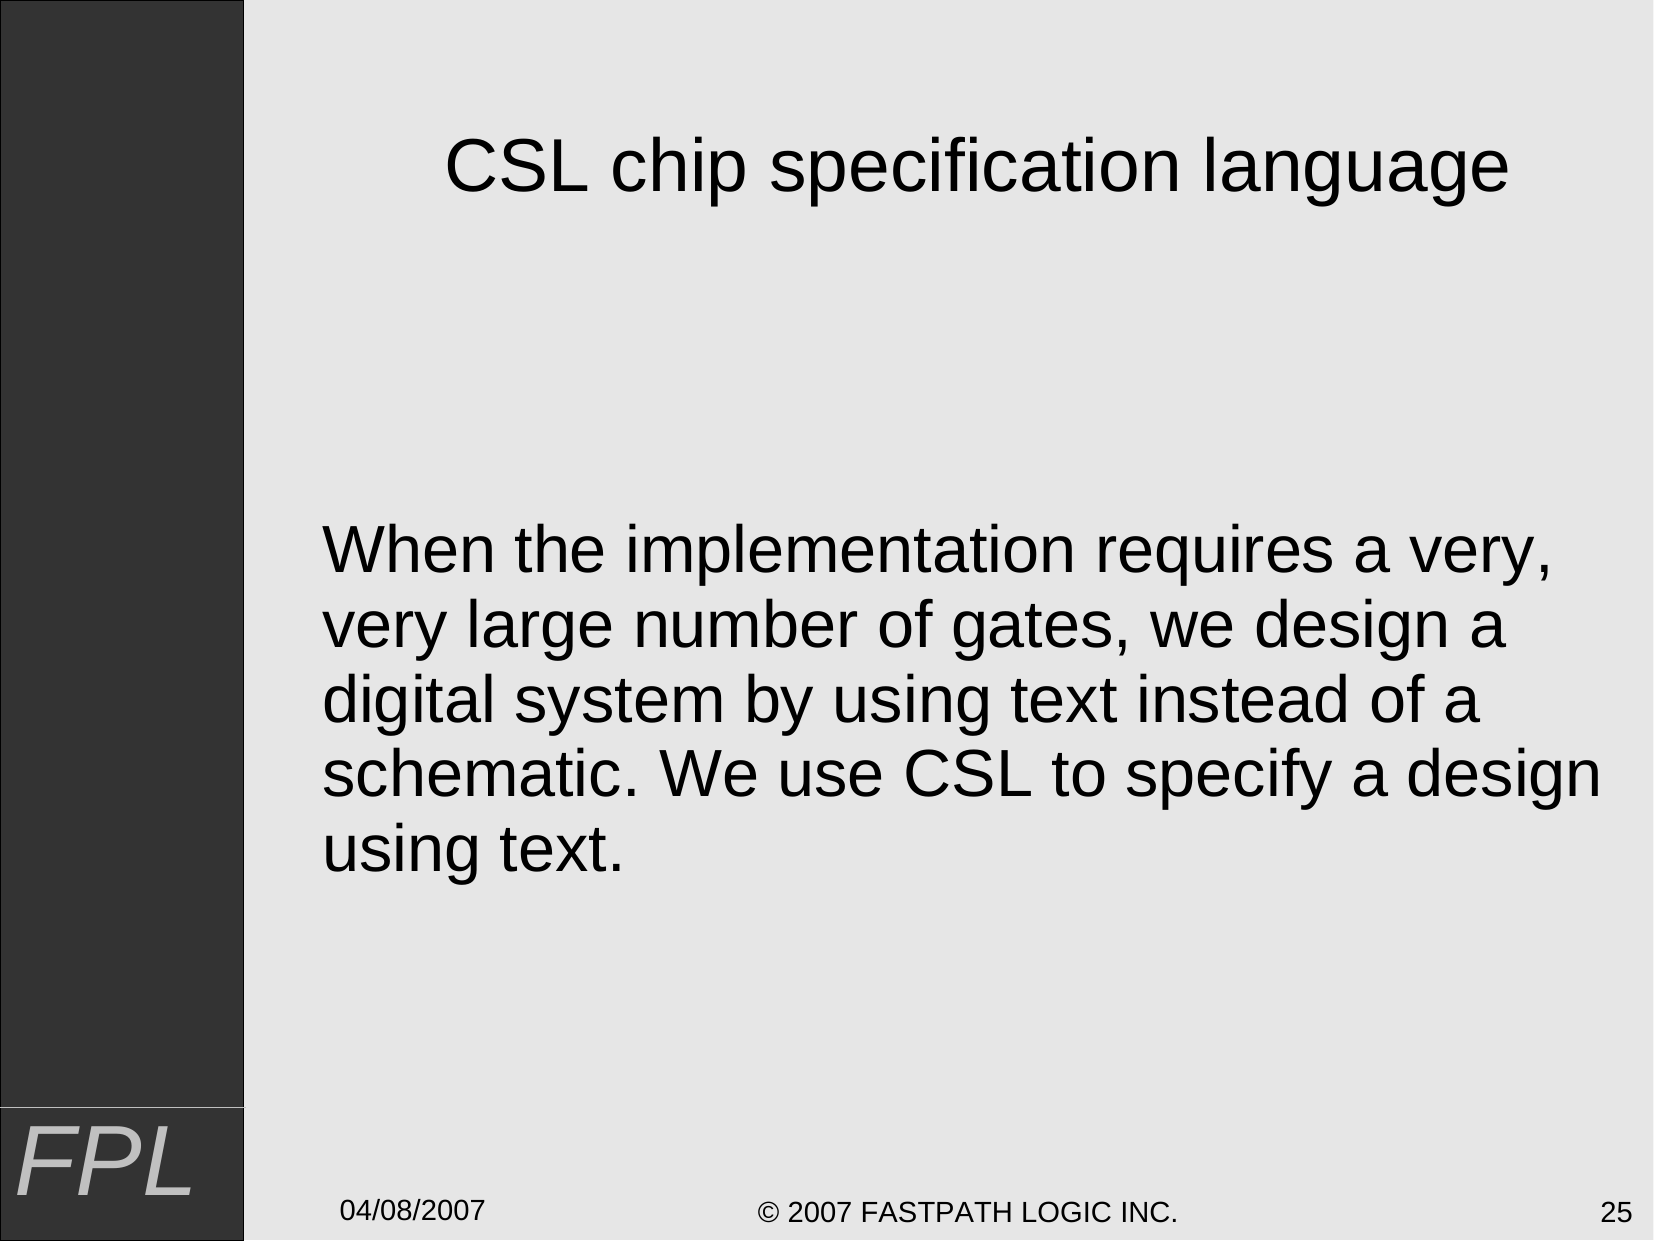

# CSL chip specification language
When the implementation requires a very, very large number of gates, we design a digital system by using text instead of a schematic. We use CSL to specify a design using text.
04/08/2007
25
© 2007 FASTPATH LOGIC INC.